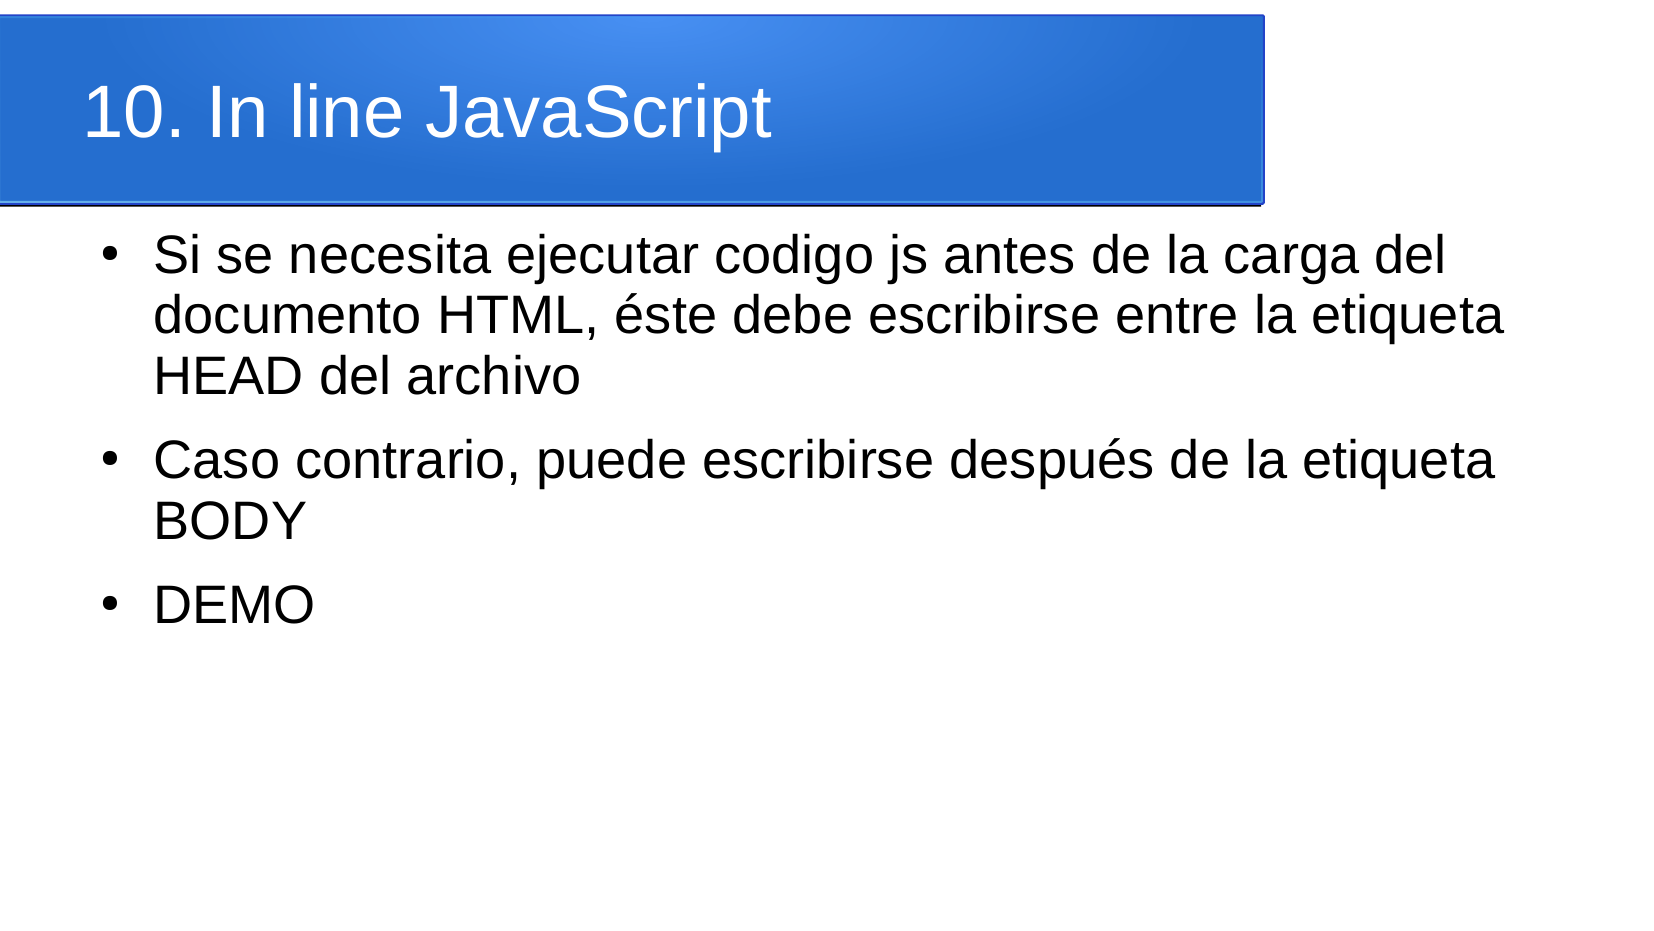

# 10. In line JavaScript
Si se necesita ejecutar codigo js antes de la carga del documento HTML, éste debe escribirse entre la etiqueta HEAD del archivo
Caso contrario, puede escribirse después de la etiqueta BODY
DEMO